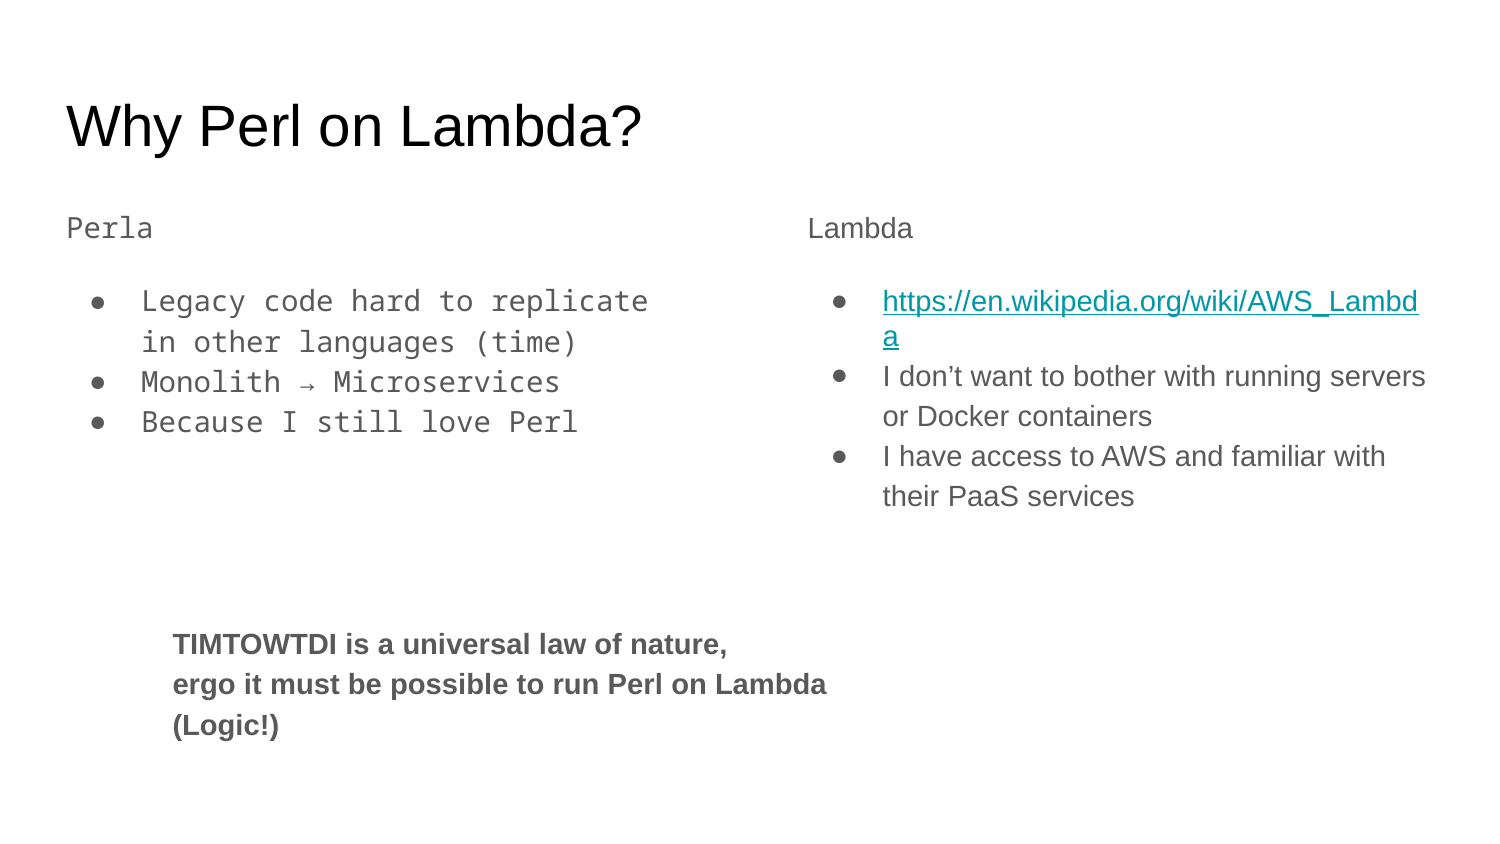

# Why Perl on Lambda?
Perla
Legacy code hard to replicate in other languages (time)
Monolith → Microservices
Because I still love Perl
Lambda
https://en.wikipedia.org/wiki/AWS_Lambda
I don’t want to bother with running servers or Docker containers
I have access to AWS and familiar with their PaaS services
TIMTOWTDI is a universal law of nature,
ergo it must be possible to run Perl on Lambda
(Logic!)